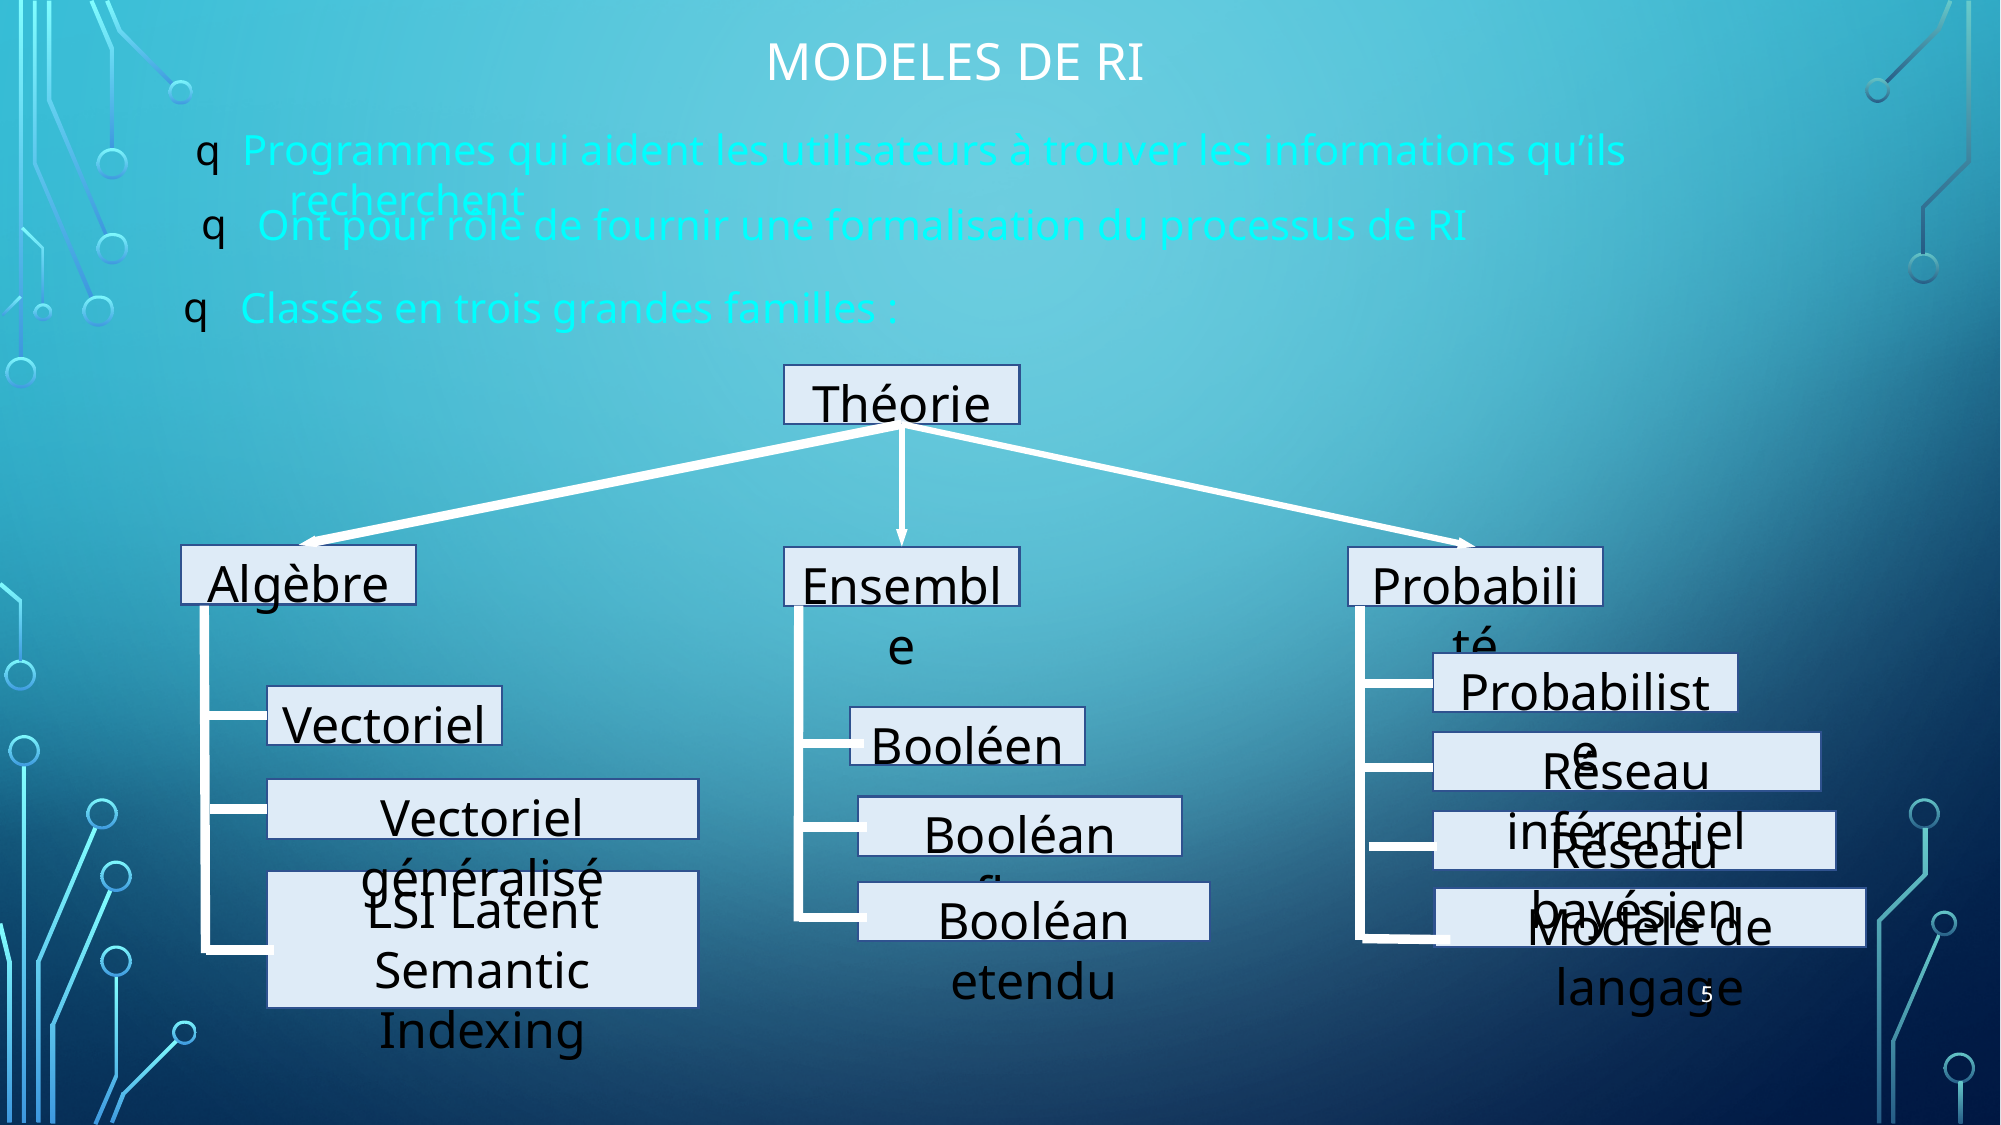

# MODELES DE RI
Programmes qui aident les utilisateurs à trouver les informations qu’ils recherchent
Ont pour rôle de fournir une formalisation du processus de RI
Classés en trois grandes familles :
Théorie
Algèbre
Ensemble
Probabilité
Probabiliste
Vectoriel
Booléen
Réseau inférentiel
Vectoriel généralisé
Booléan flou
Réseau bayésien
LSI Latent Semantic Indexing
Booléan etendu
Modèle de langage